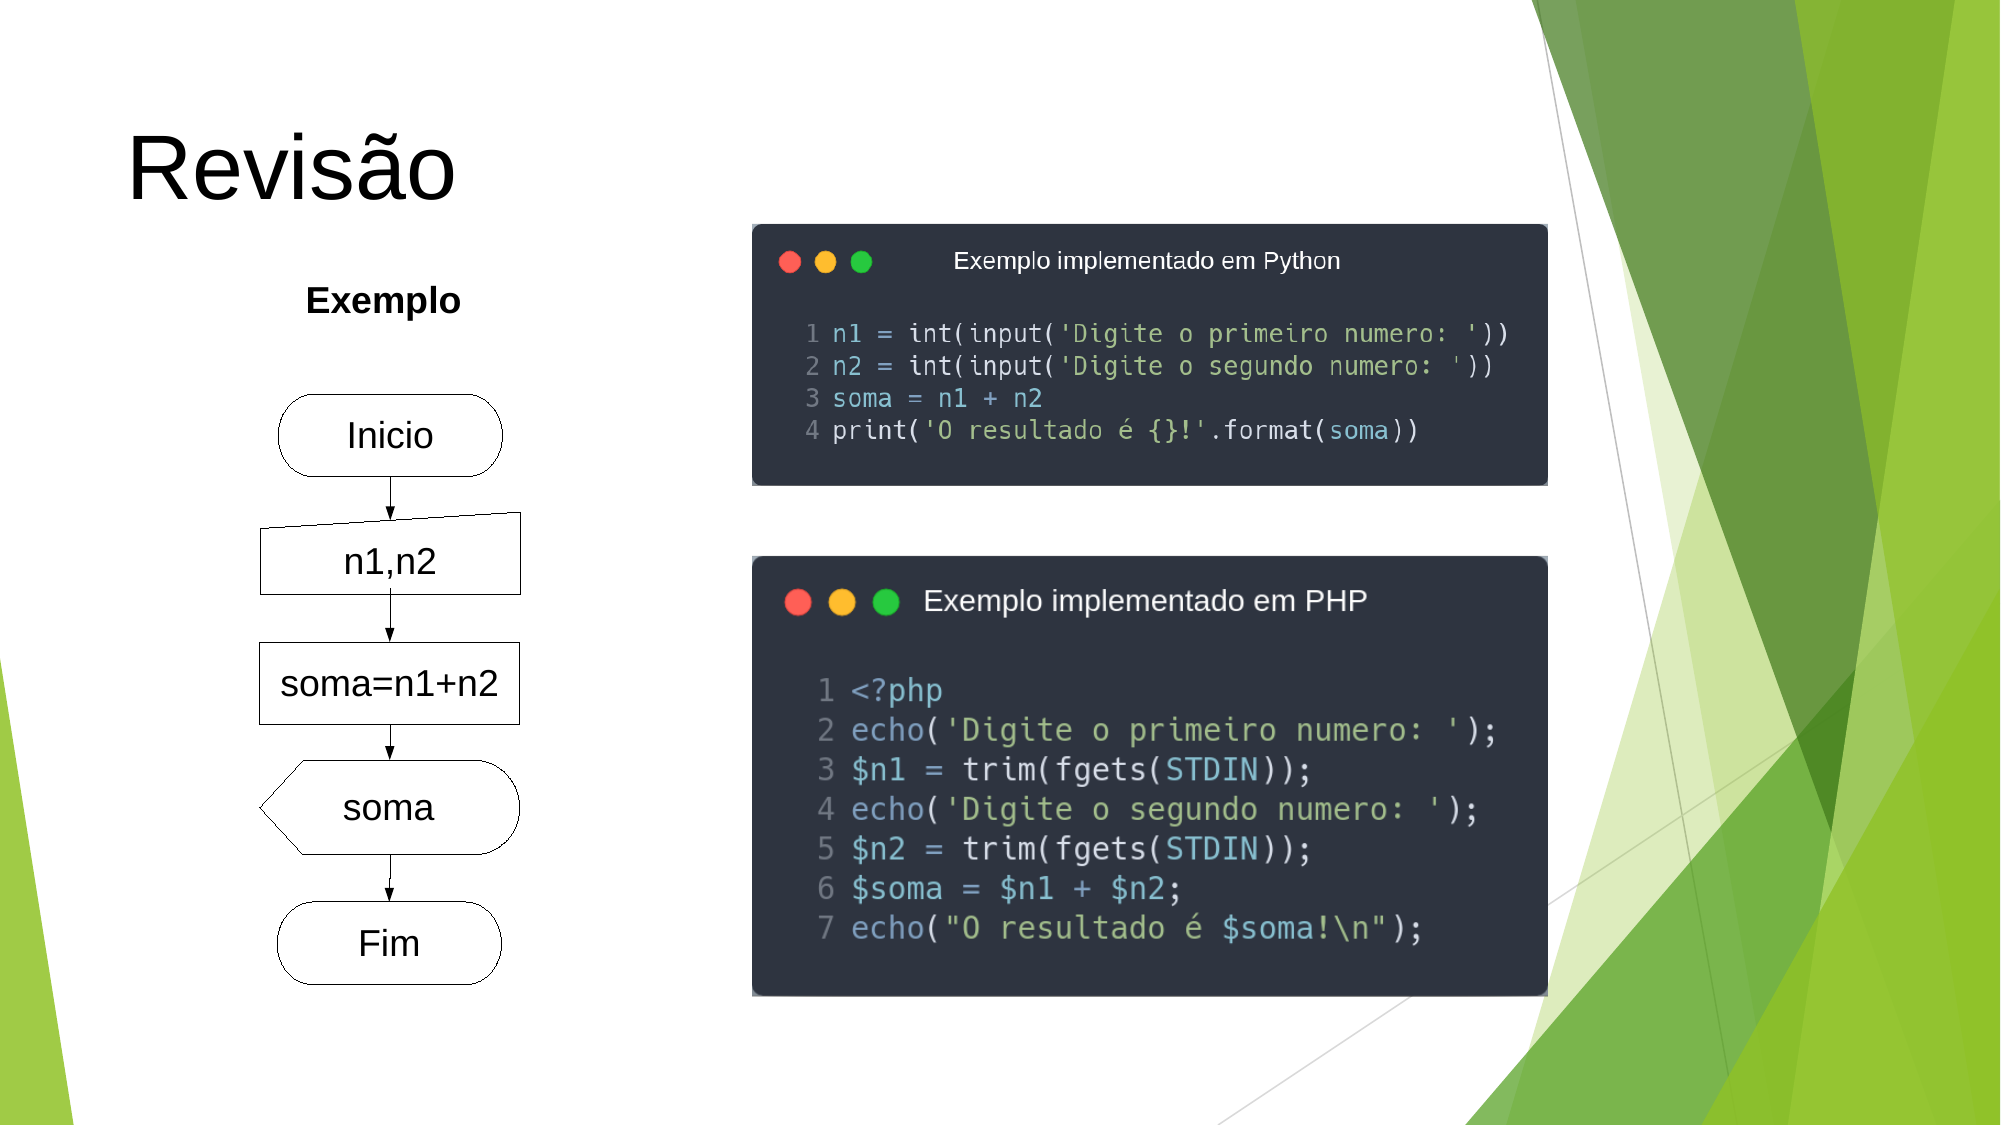

# Revisão
Exemplo
Inicio
n1,n2
soma=n1+n2
soma
Fim